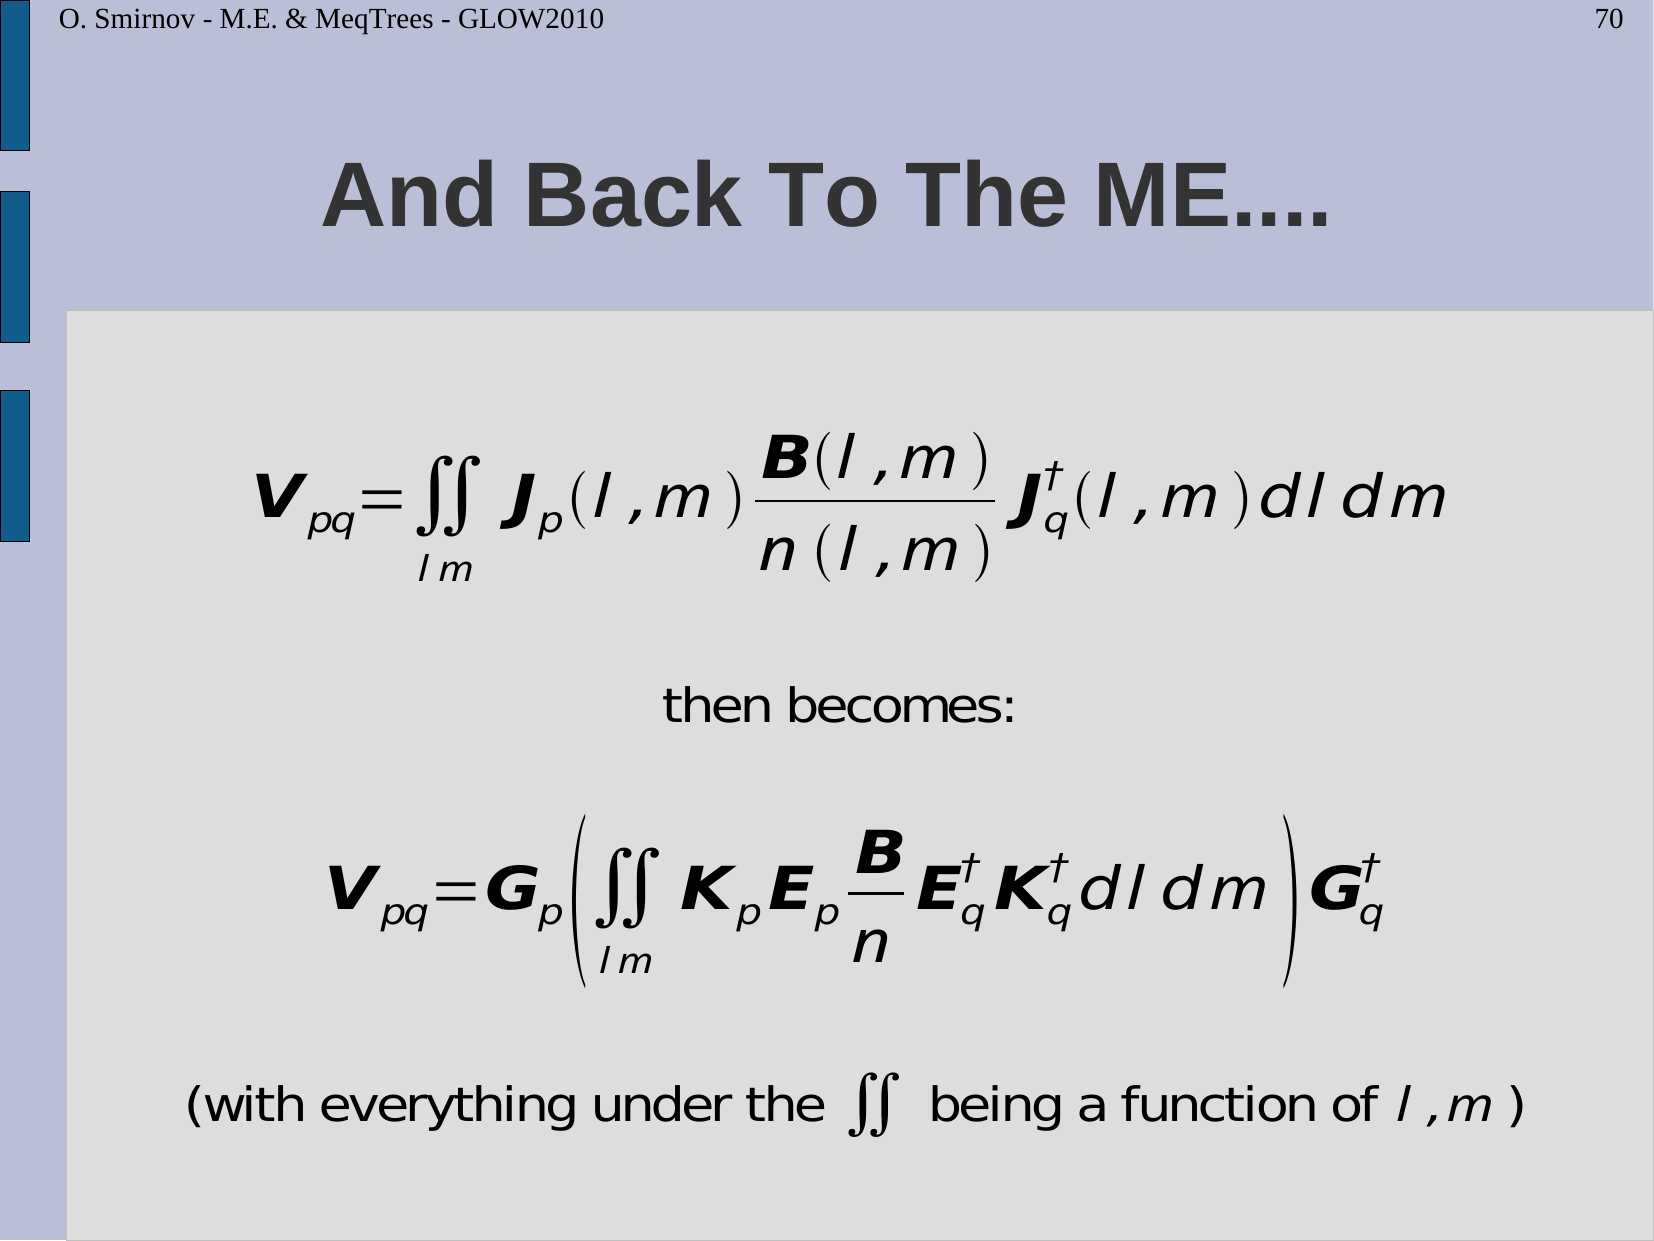

O. Smirnov - M.E. & MeqTrees - GLOW2010
70
# And Back To The ME....